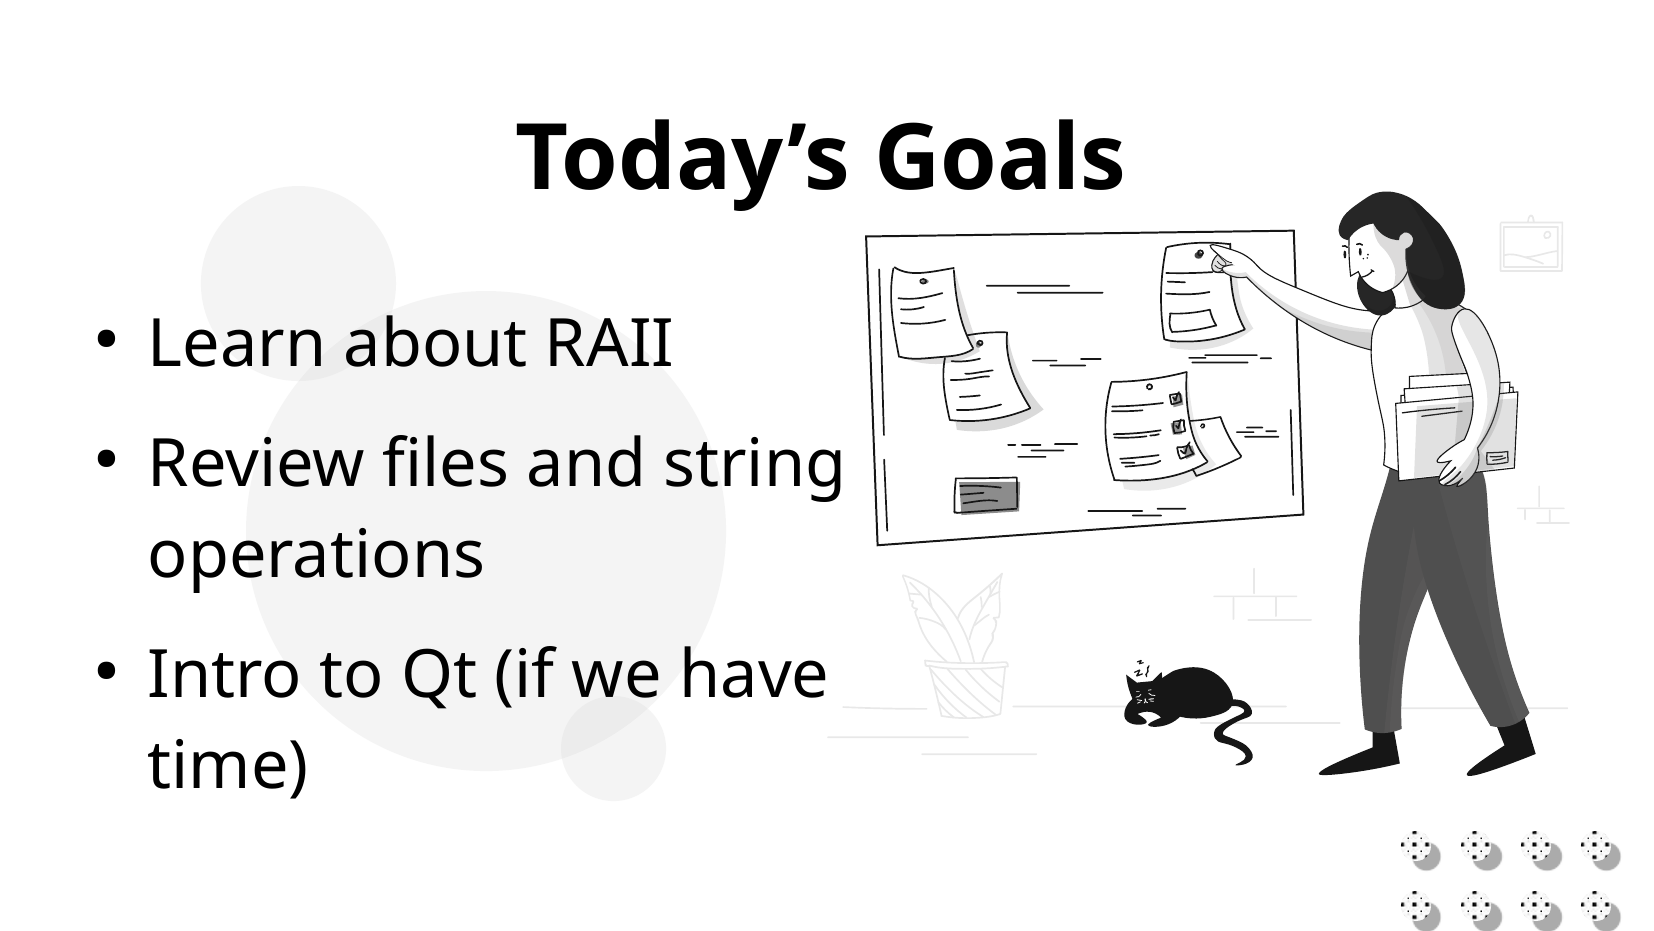

# Today’s Goals
Learn about RAII
Review files and string operations
Intro to Qt (if we have time)